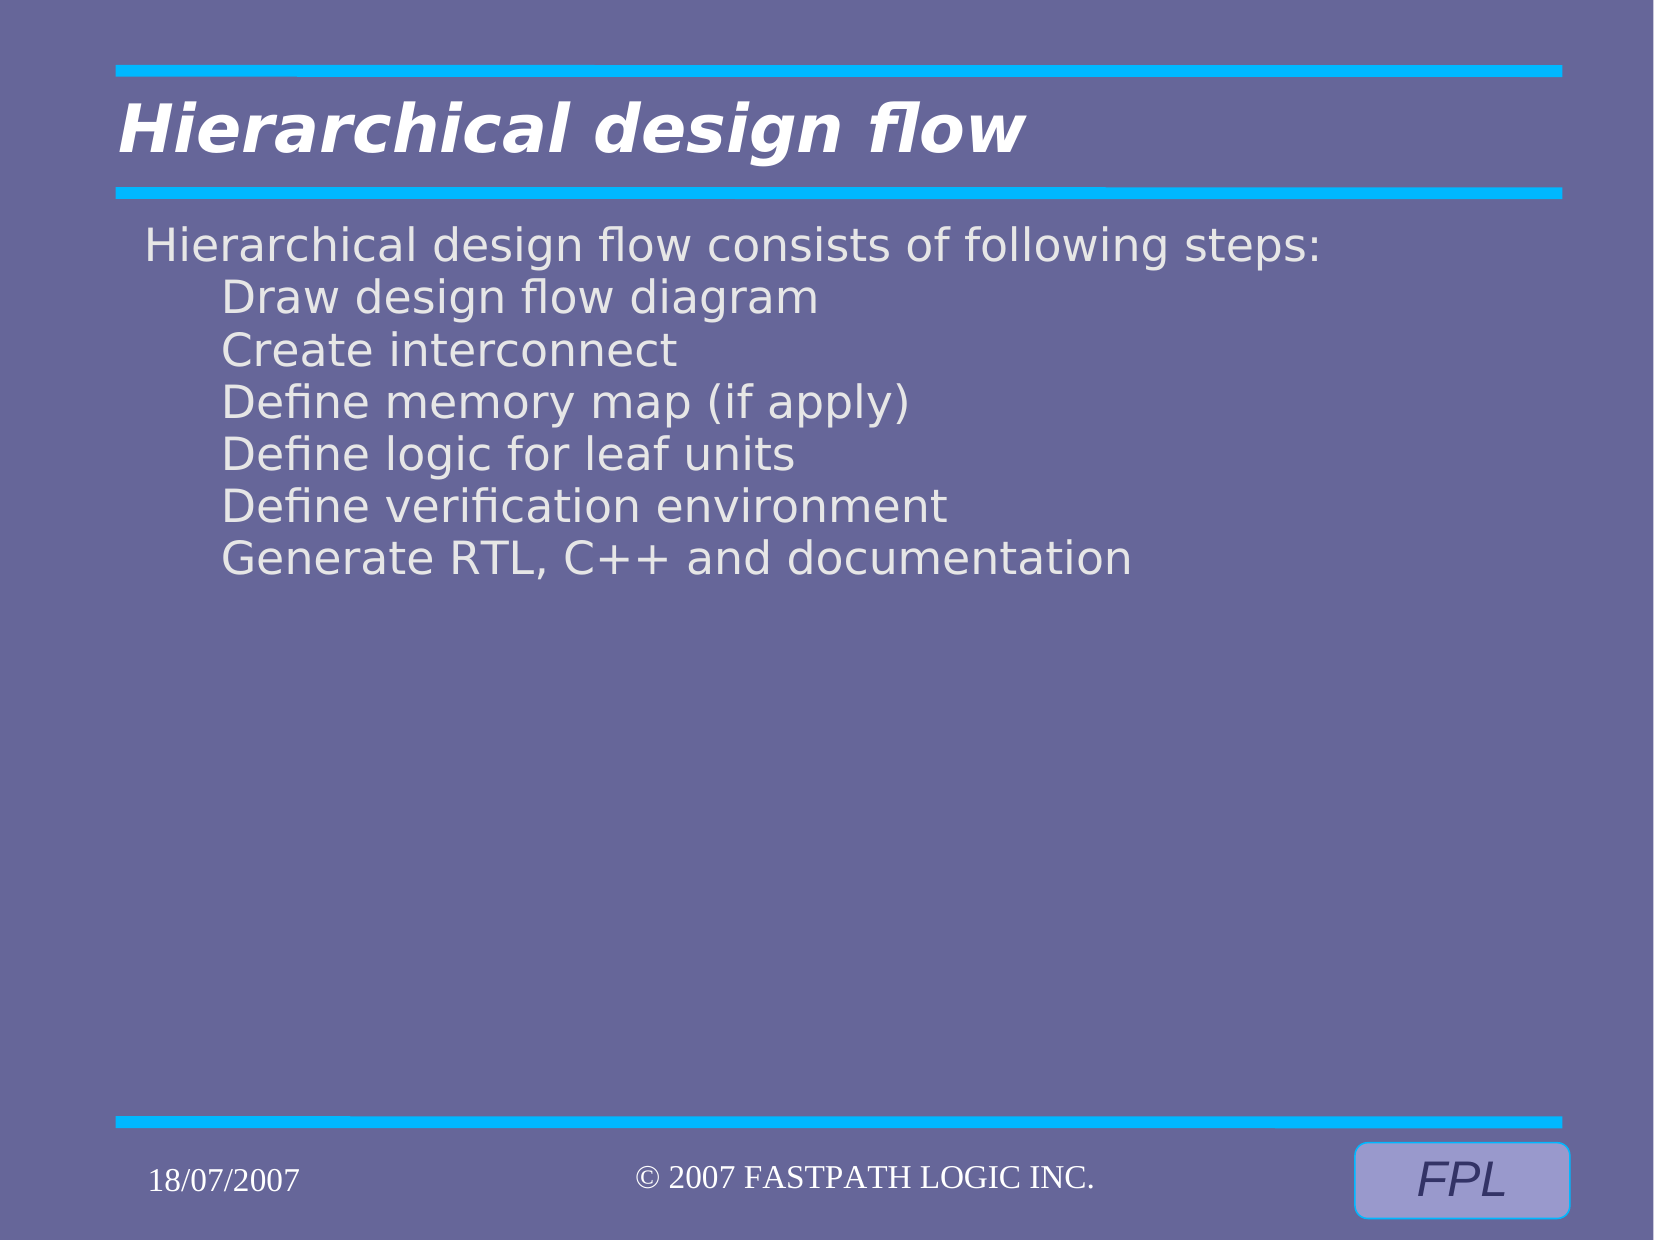

# Hierarchical design flow
Hierarchical design flow consists of following steps:
Draw design flow diagram
Create interconnect
Define memory map (if apply)
Define logic for leaf units
Define verification environment
Generate RTL, C++ and documentation
© 2007 FASTPATH LOGIC INC.
18/07/2007